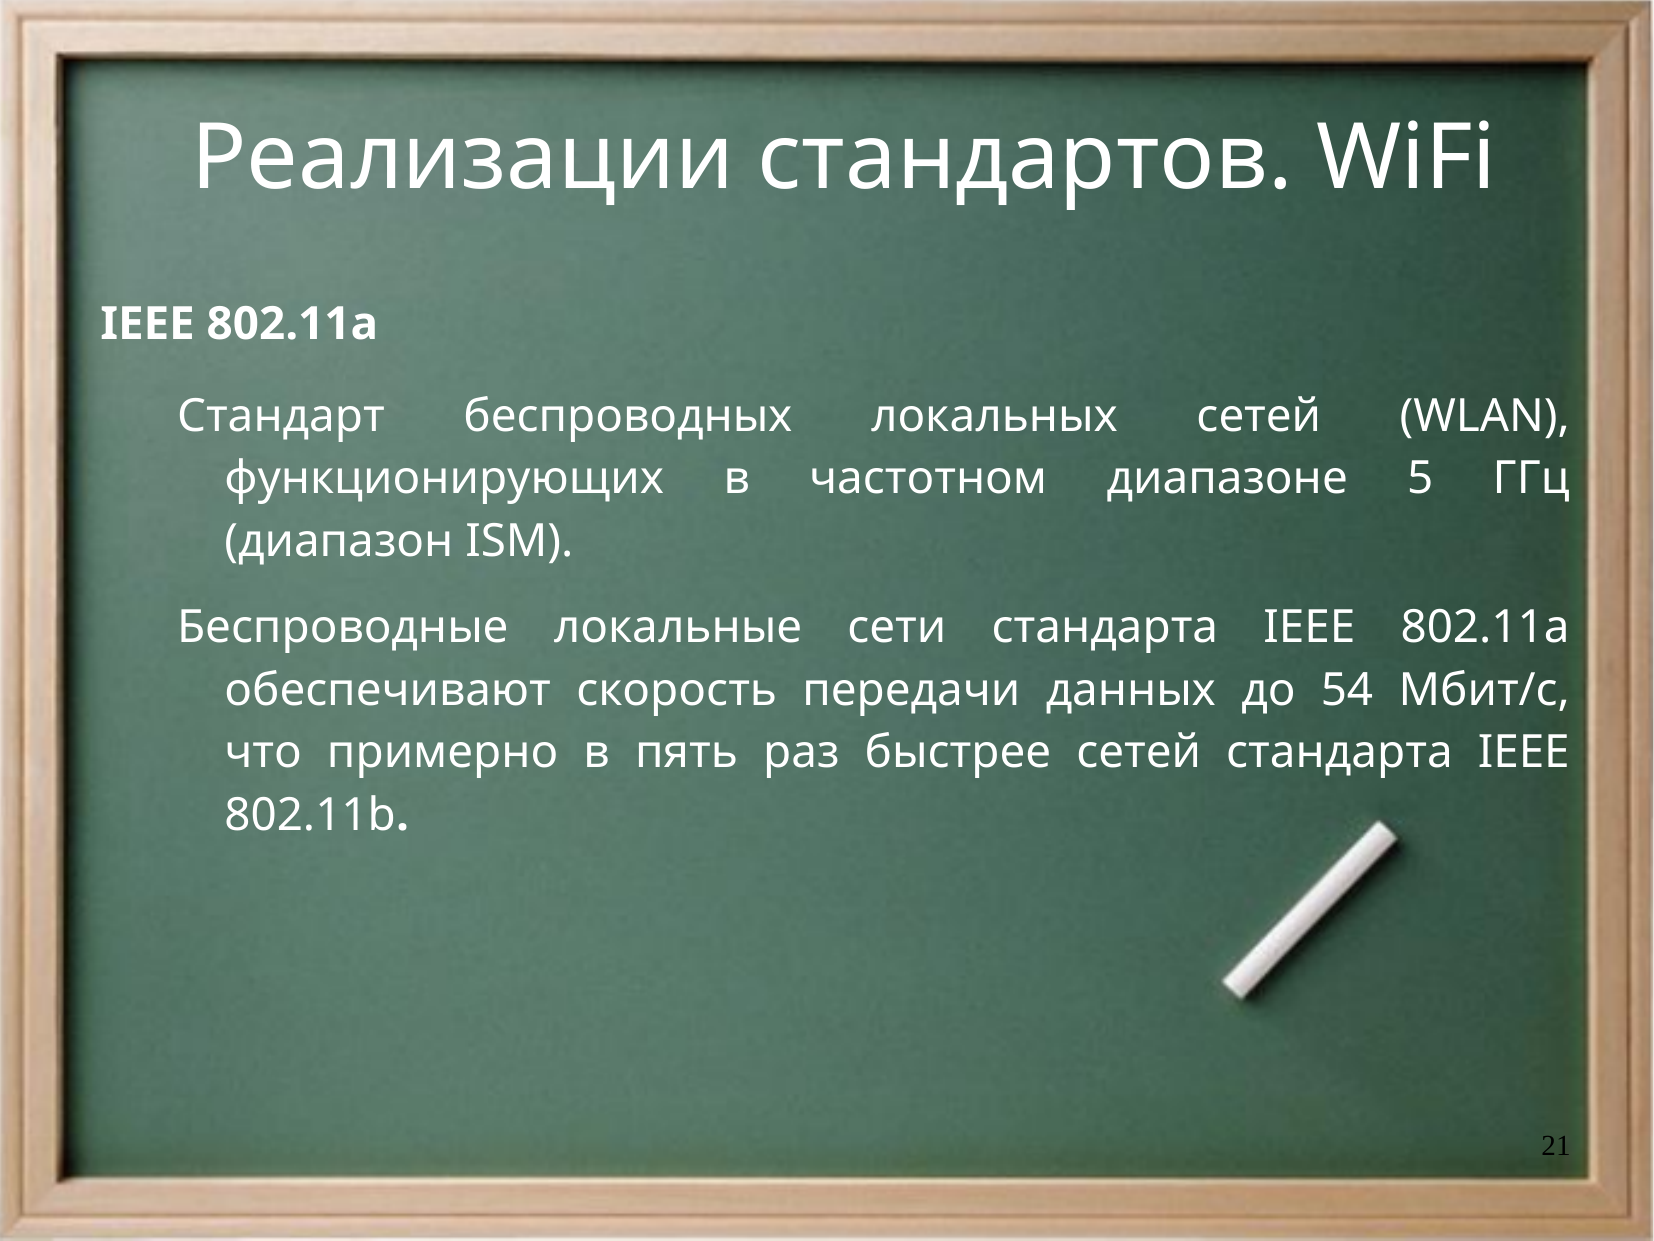

# Реализации стандартов. WiFi
IEEE 802.11a
Cтандарт беспроводных локальных сетей (WLAN), функционирующих в частотном диапазоне 5 ГГц (диапазон ISM).
Беспроводные локальные сети стандарта IEEE 802.11a обеспечивают скорость передачи данных до 54 Мбит/с, что примерно в пять раз быстрее сетей стандарта IEEE 802.11b.
21